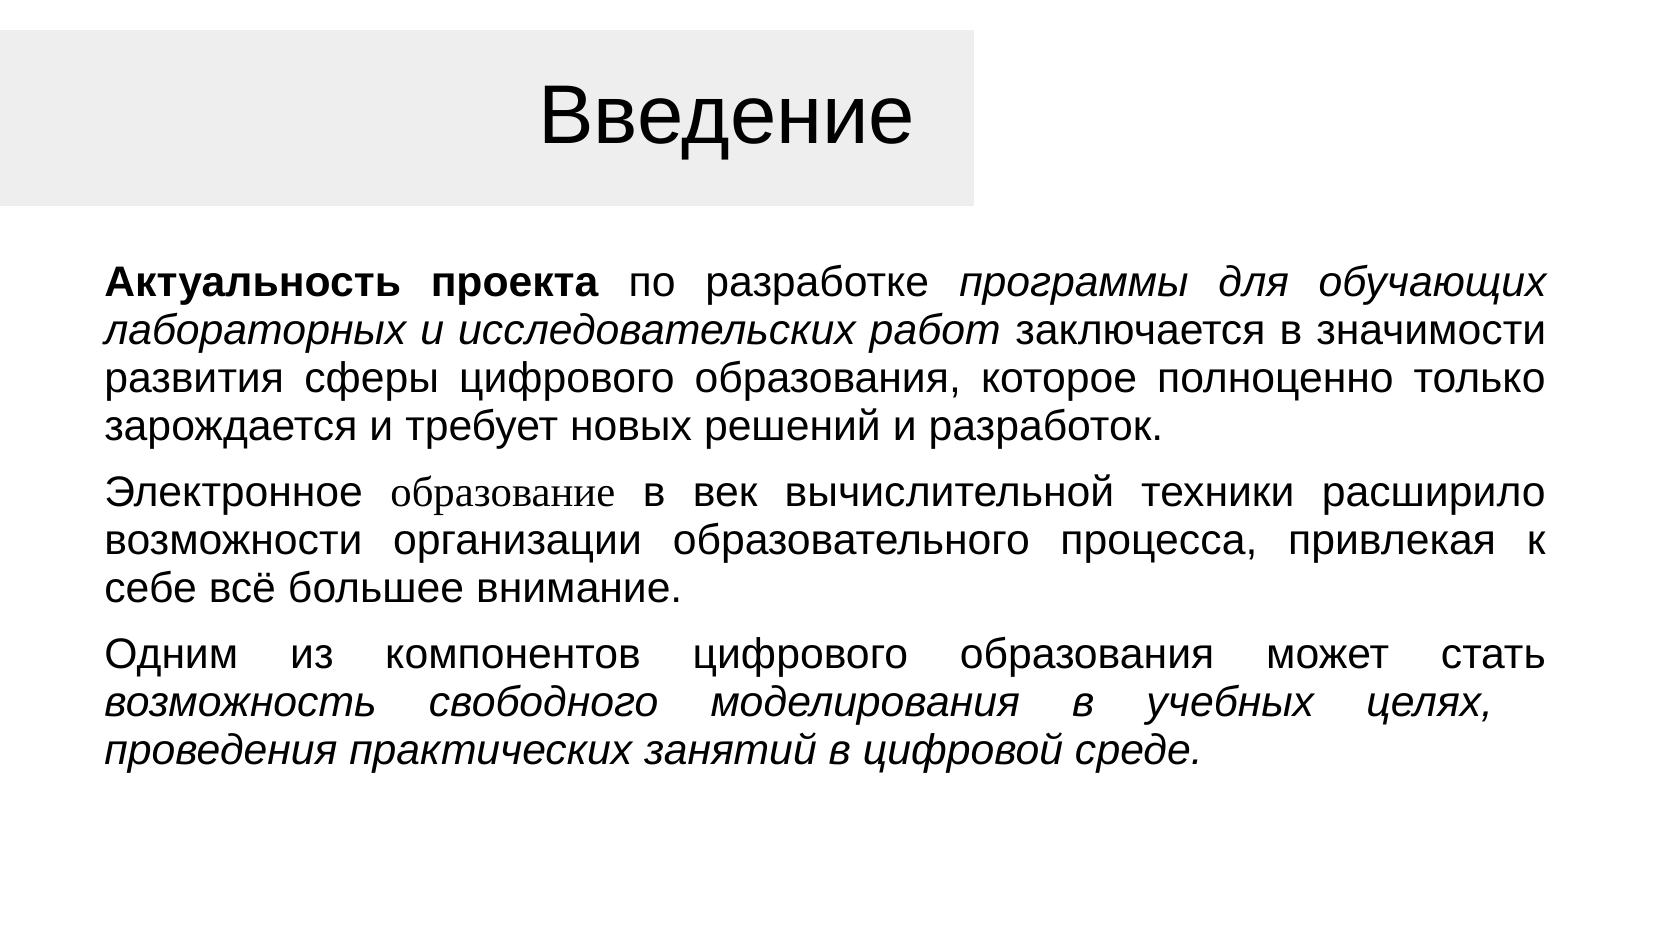

# Введение
Актуальность проекта по разработке программы для обучающих лабораторных и исследовательских работ заключается в значимости развития сферы цифрового образования, которое полноценно только зарождается и требует новых решений и разработок.
Электронное образование в век вычислительной техники расширило возможности организации образовательного процесса, привлекая к себе всё большее внимание.
Одним из компонентов цифрового образования может стать возможность свободного моделирования в учебных целях, проведения практических занятий в цифровой среде.